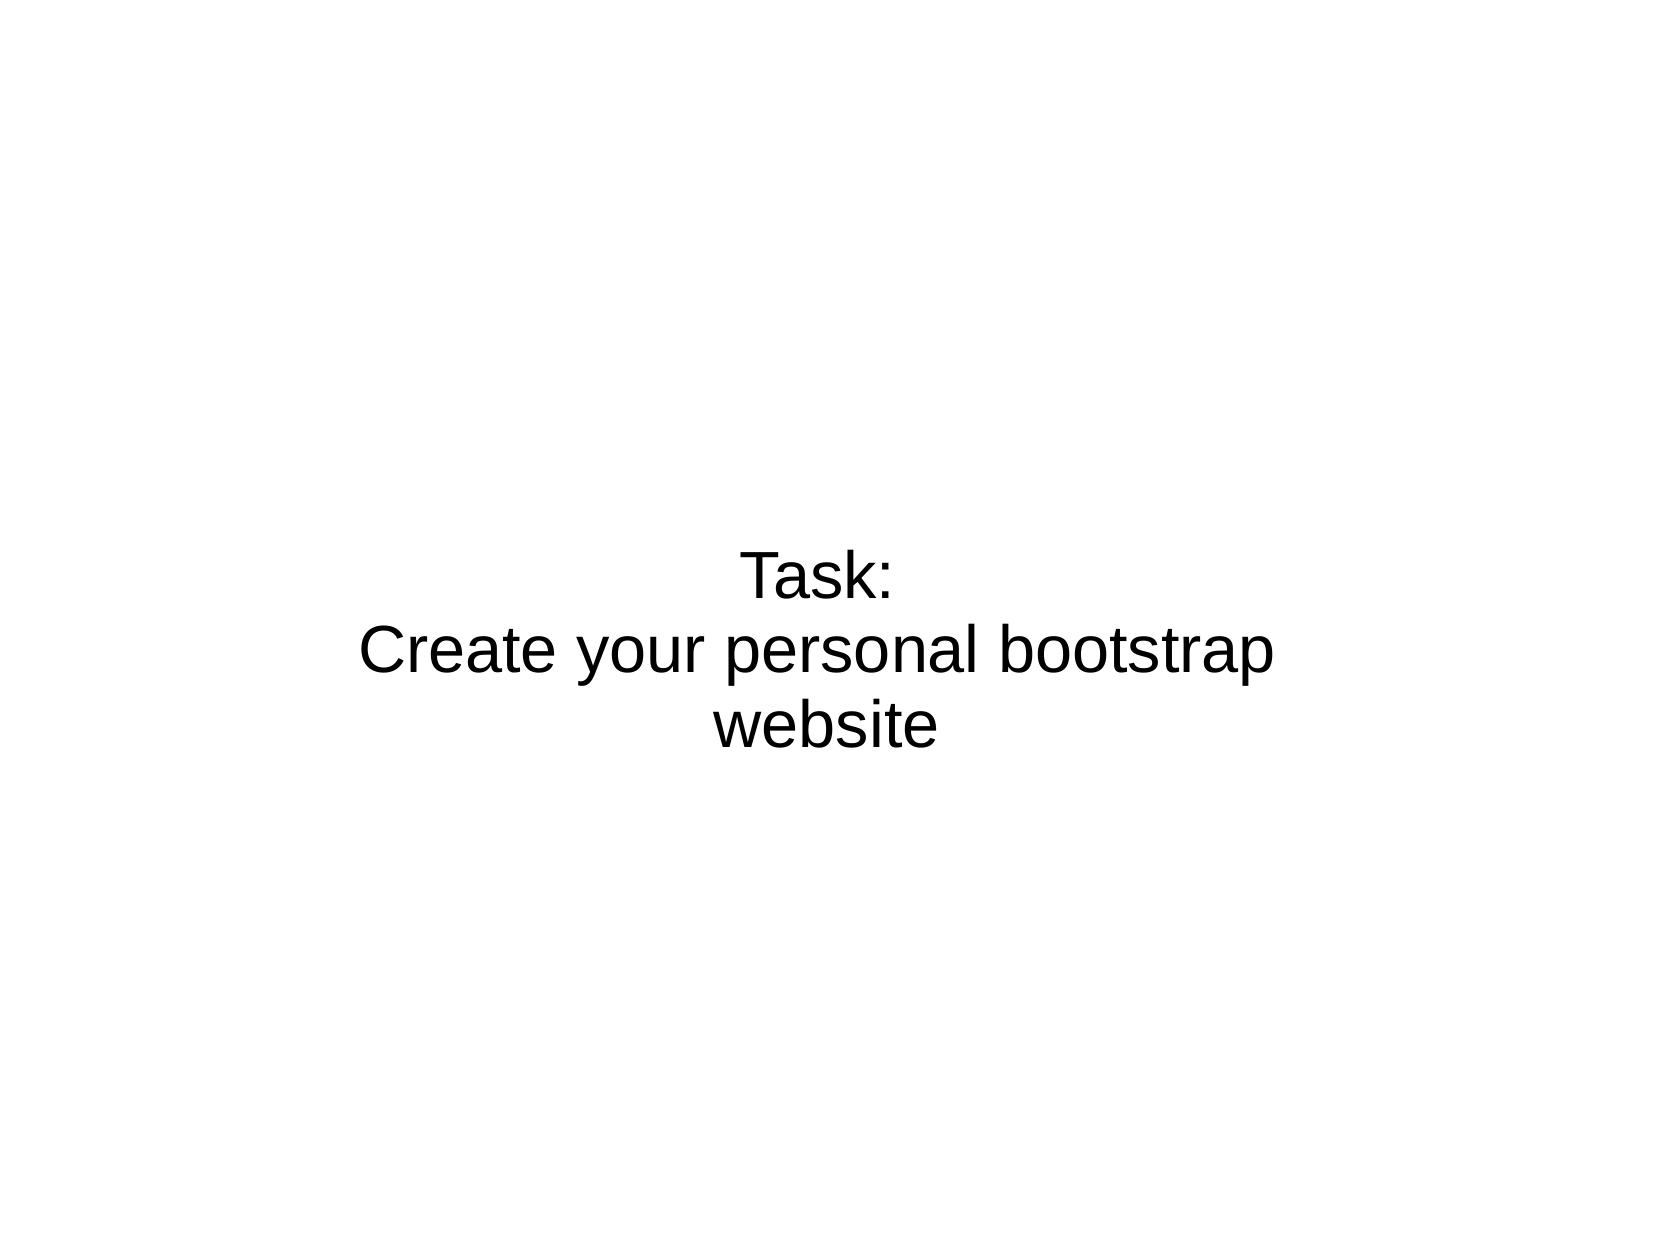

#
Task:
Create your personal bootstrap
website